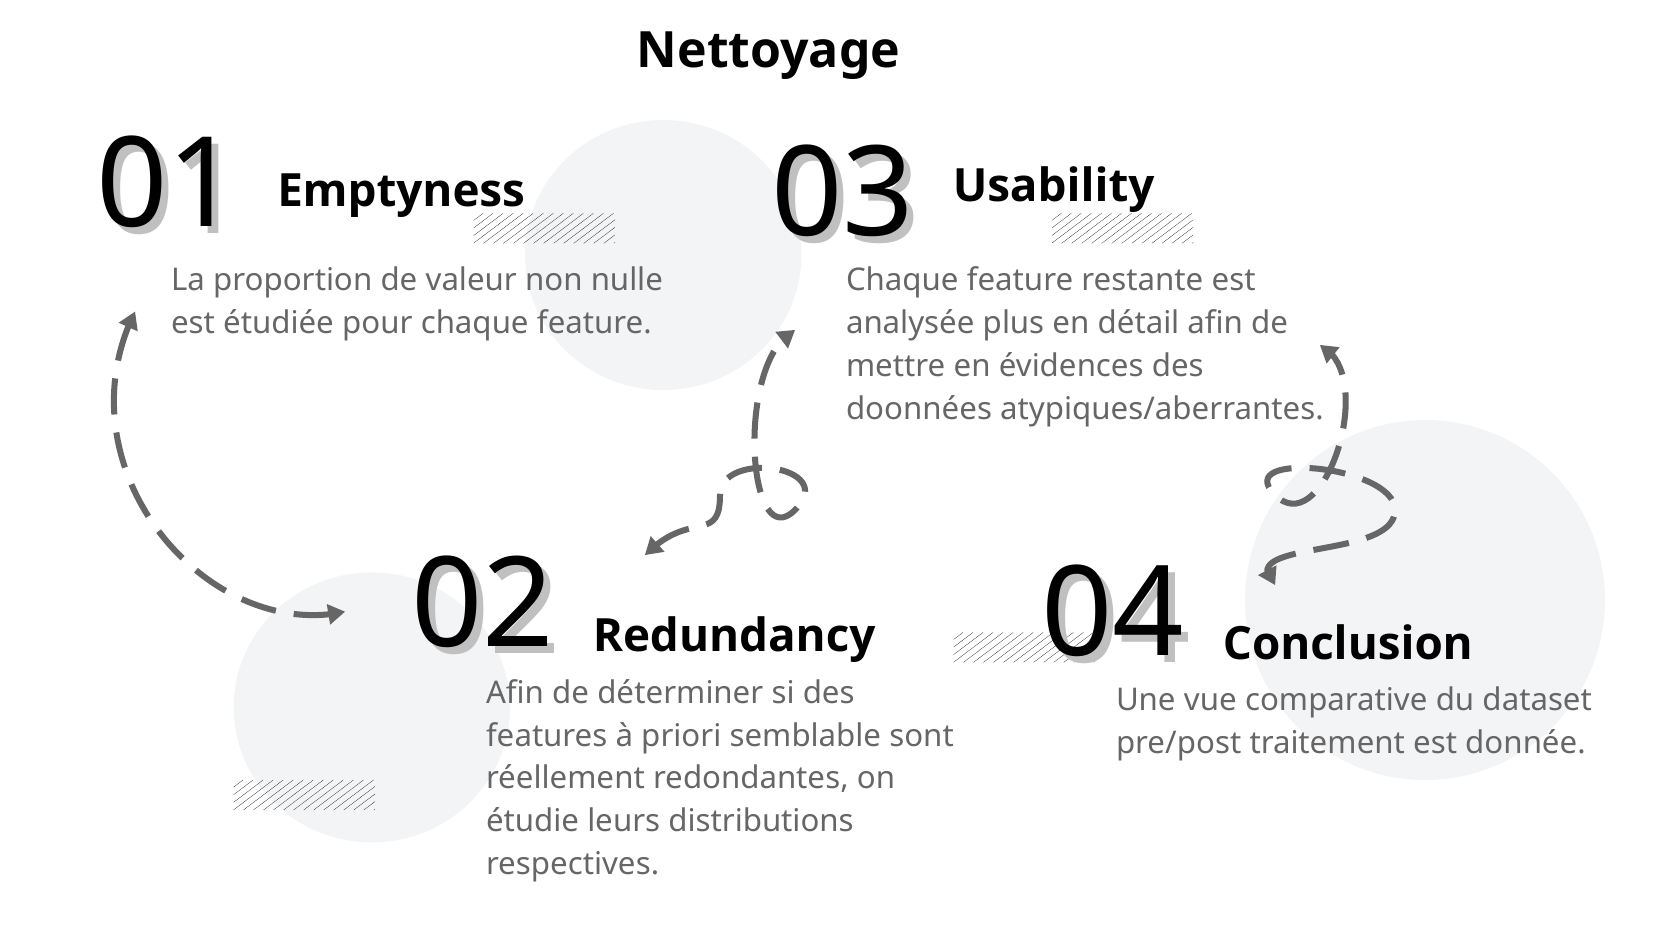

Nettoyage
01
03
Usability
Emptyness
La proportion de valeur non nulle est étudiée pour chaque feature.
Chaque feature restante est analysée plus en détail afin de mettre en évidences des doonnées atypiques/aberrantes.
02
04
Redundancy
Conclusion
Afin de déterminer si des features à priori semblable sont réellement redondantes, on étudie leurs distributions respectives.
Une vue comparative du dataset pre/post traitement est donnée.